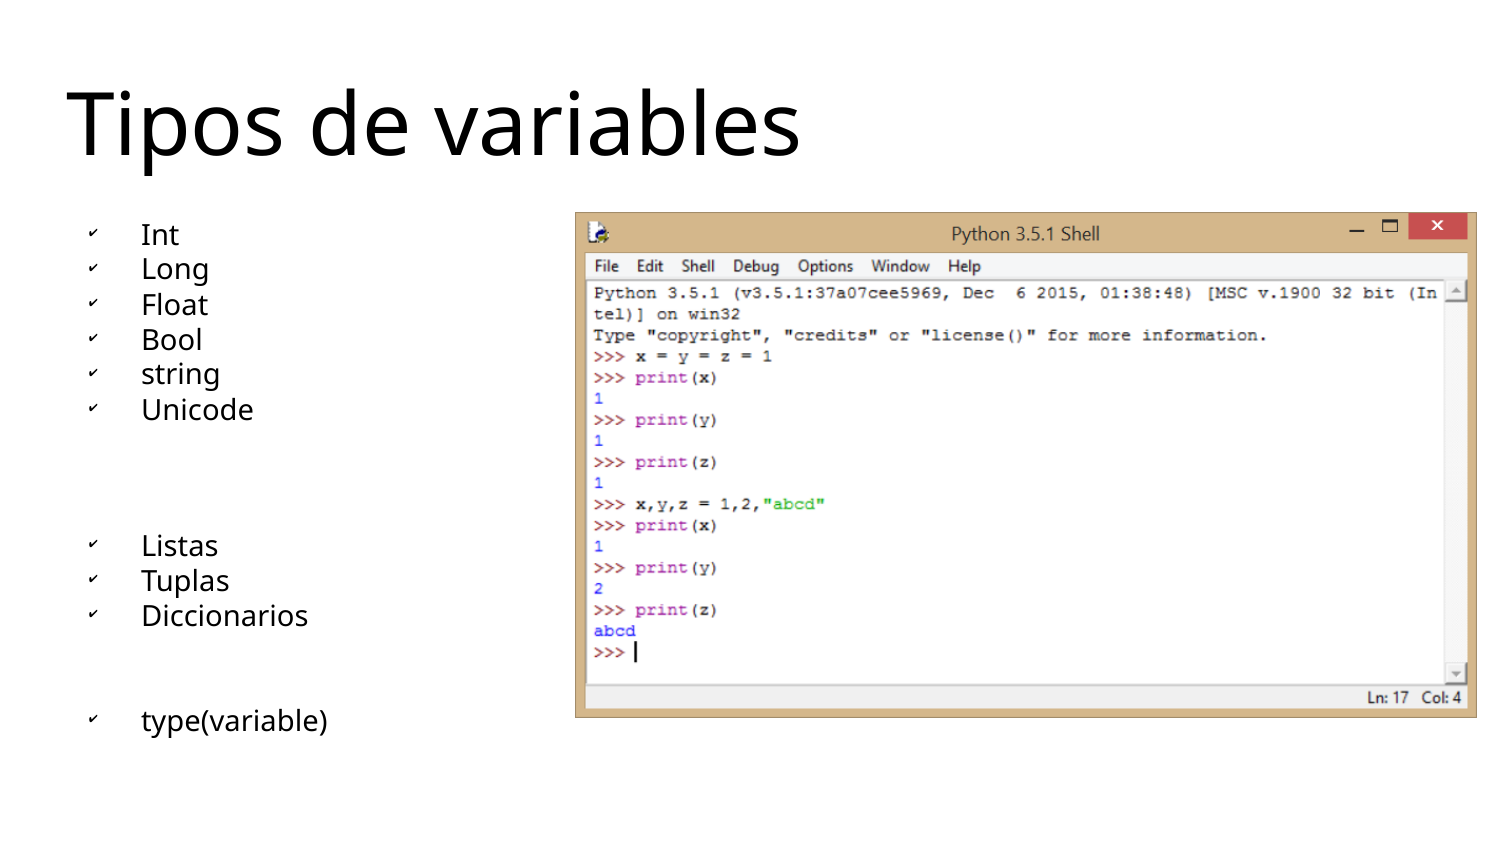

# Tipos de variables
Int
Long
Float
Bool
string
Unicode
Listas
Tuplas
Diccionarios
type(variable)